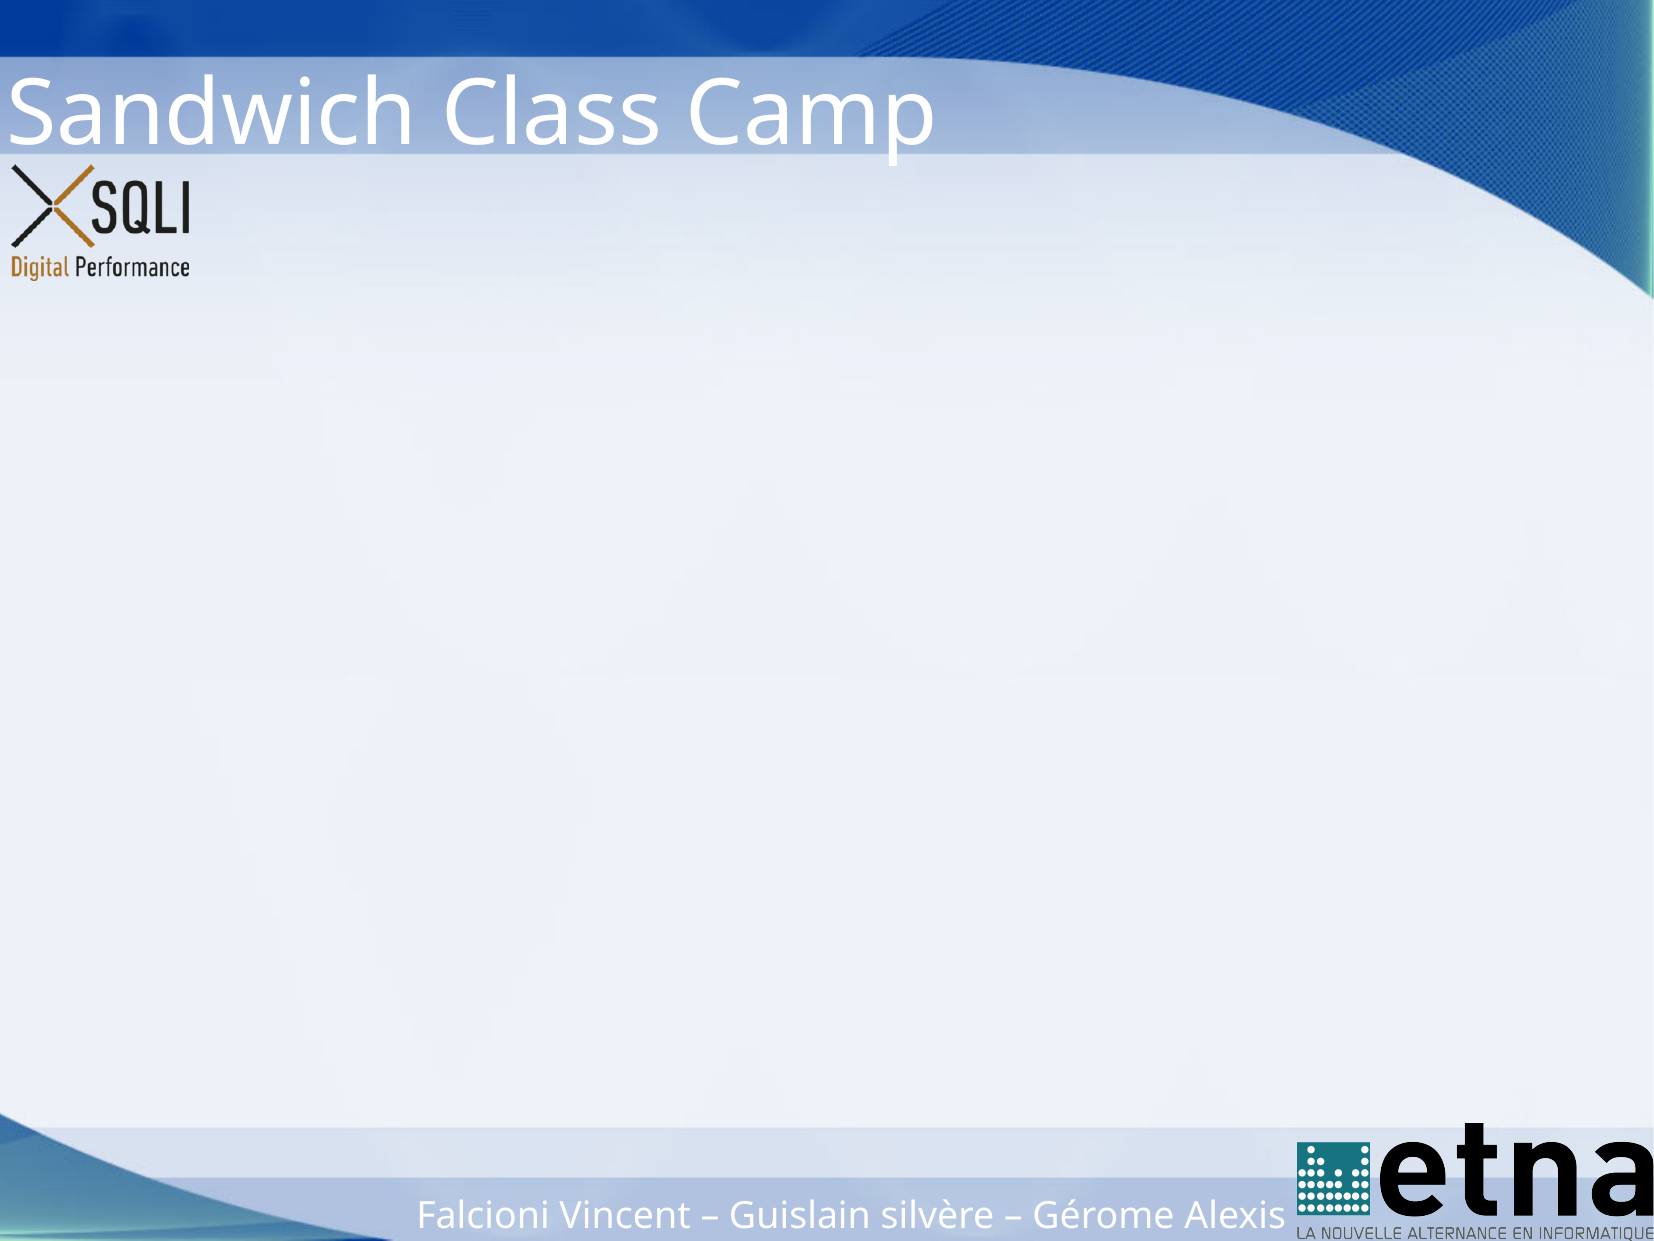

# Sandwich Class Camp
Falcioni Vincent – Guislain silvère – Gérome Alexis